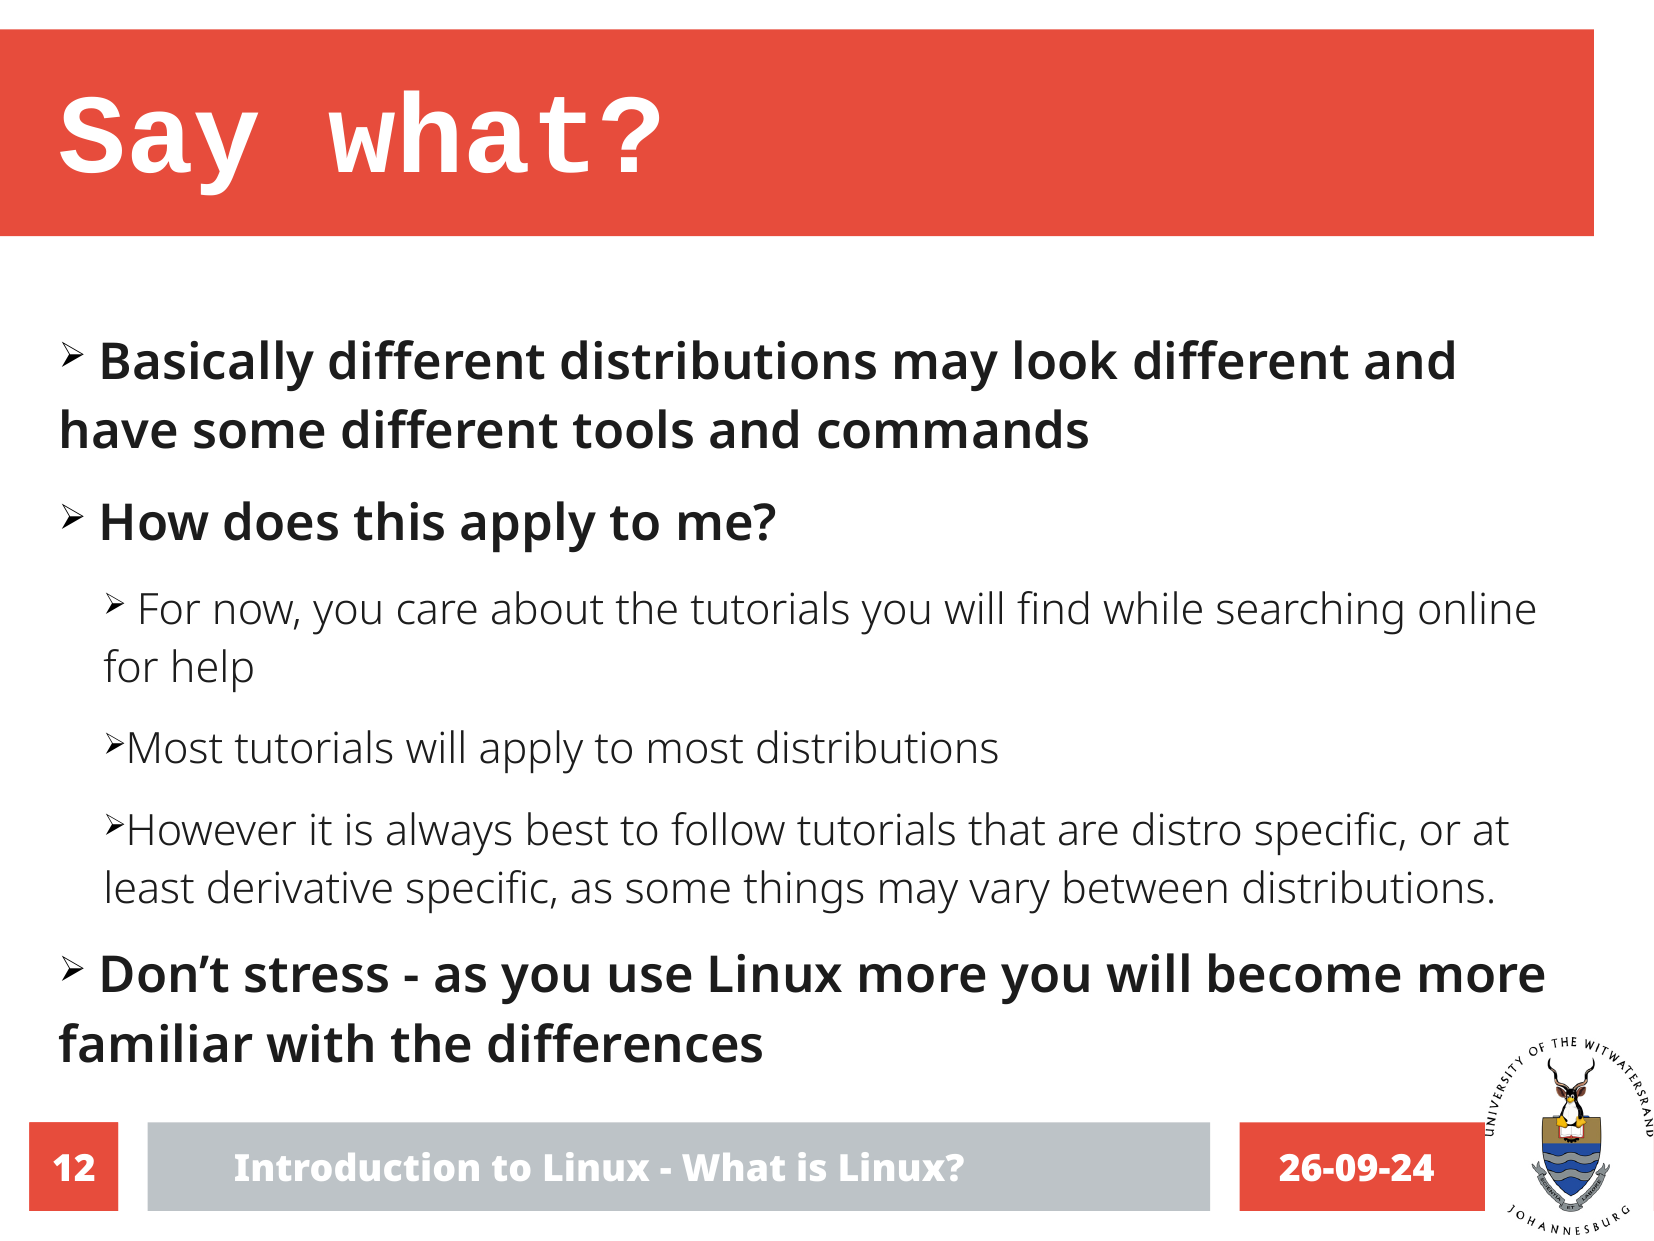

# Say what?
 Basically different distributions may look different and have some different tools and commands
 How does this apply to me?
 For now, you care about the tutorials you will find while searching online for help
Most tutorials will apply to most distributions
However it is always best to follow tutorials that are distro specific, or at least derivative specific, as some things may vary between distributions.
 Don’t stress - as you use Linux more you will become more familiar with the differences
12
 Introduction to Linux - What is Linux?